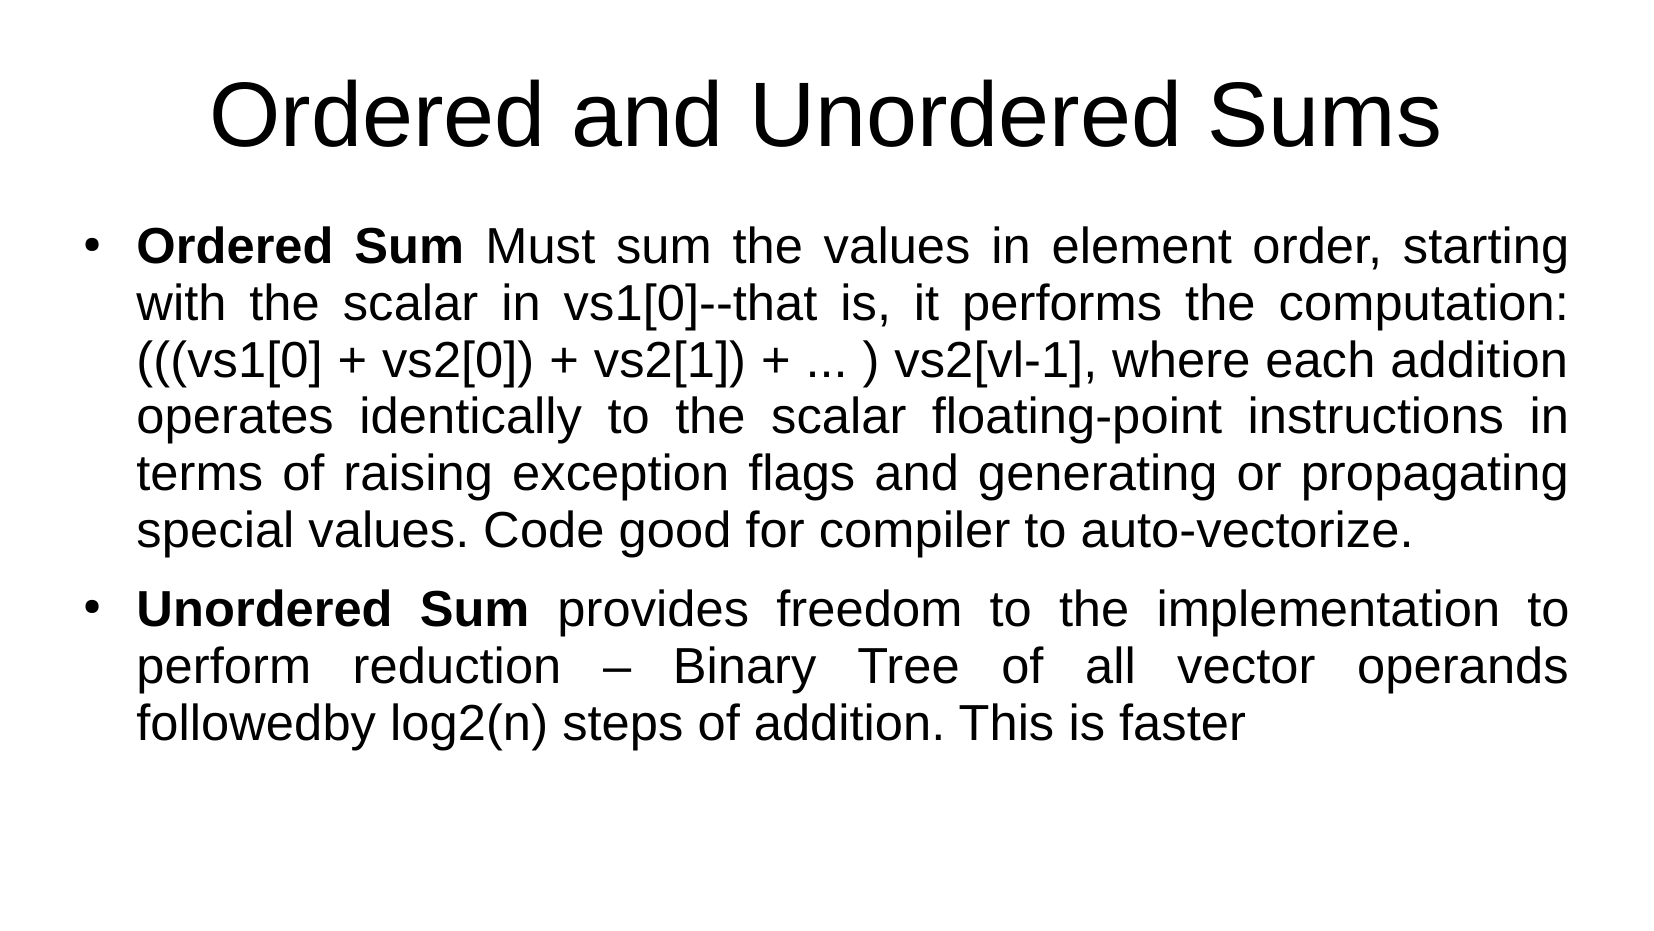

# Ordered and Unordered Sums
Ordered Sum Must sum the values in element order, starting with the scalar in vs1[0]--that is, it performs the computation: (((vs1[0] + vs2[0]) + vs2[1]) + ... ) vs2[vl-1], where each addition operates identically to the scalar floating-point instructions in terms of raising exception flags and generating or propagating special values. Code good for compiler to auto-vectorize.
Unordered Sum provides freedom to the implementation to perform reduction – Binary Tree of all vector operands followedby log2(n) steps of addition. This is faster